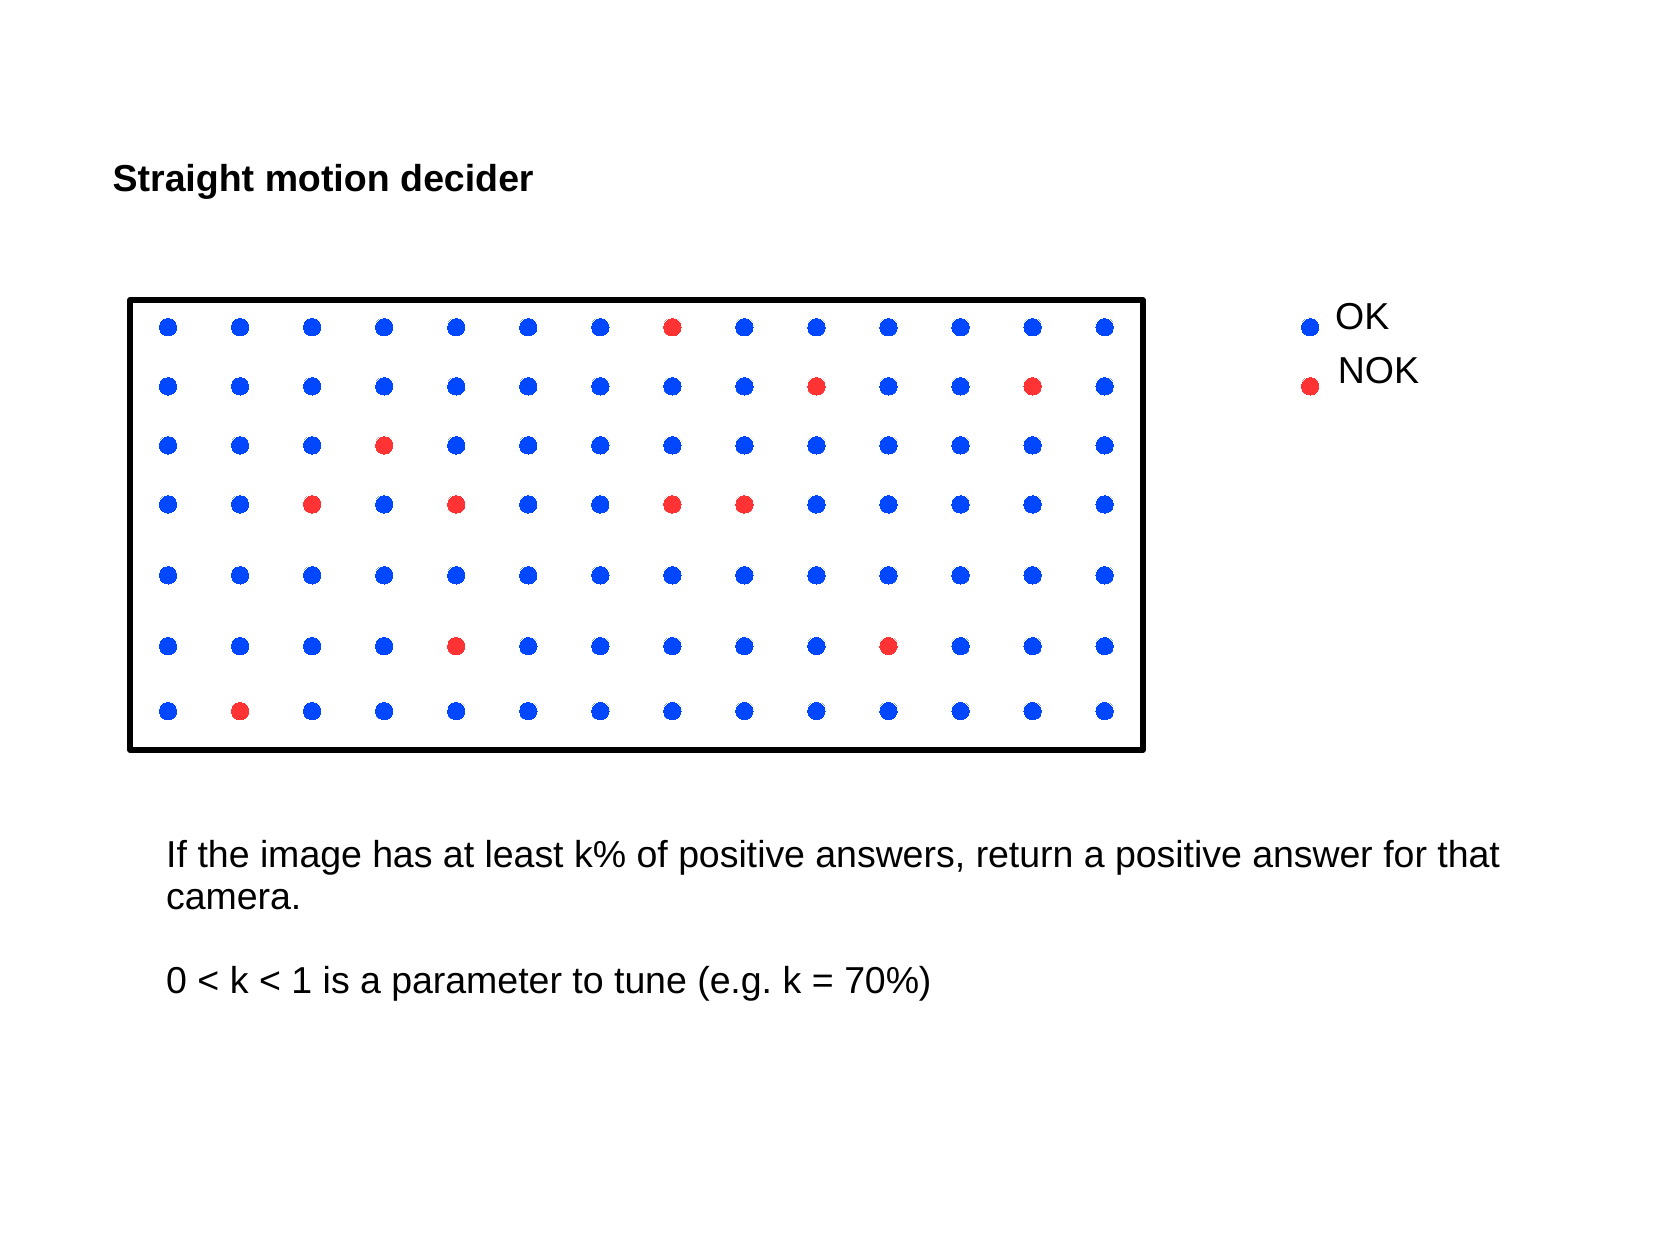

Straight motion decider
OK
NOK
If the image has at least k% of positive answers, return a positive answer for that camera.
0 < k < 1 is a parameter to tune (e.g. k = 70%)